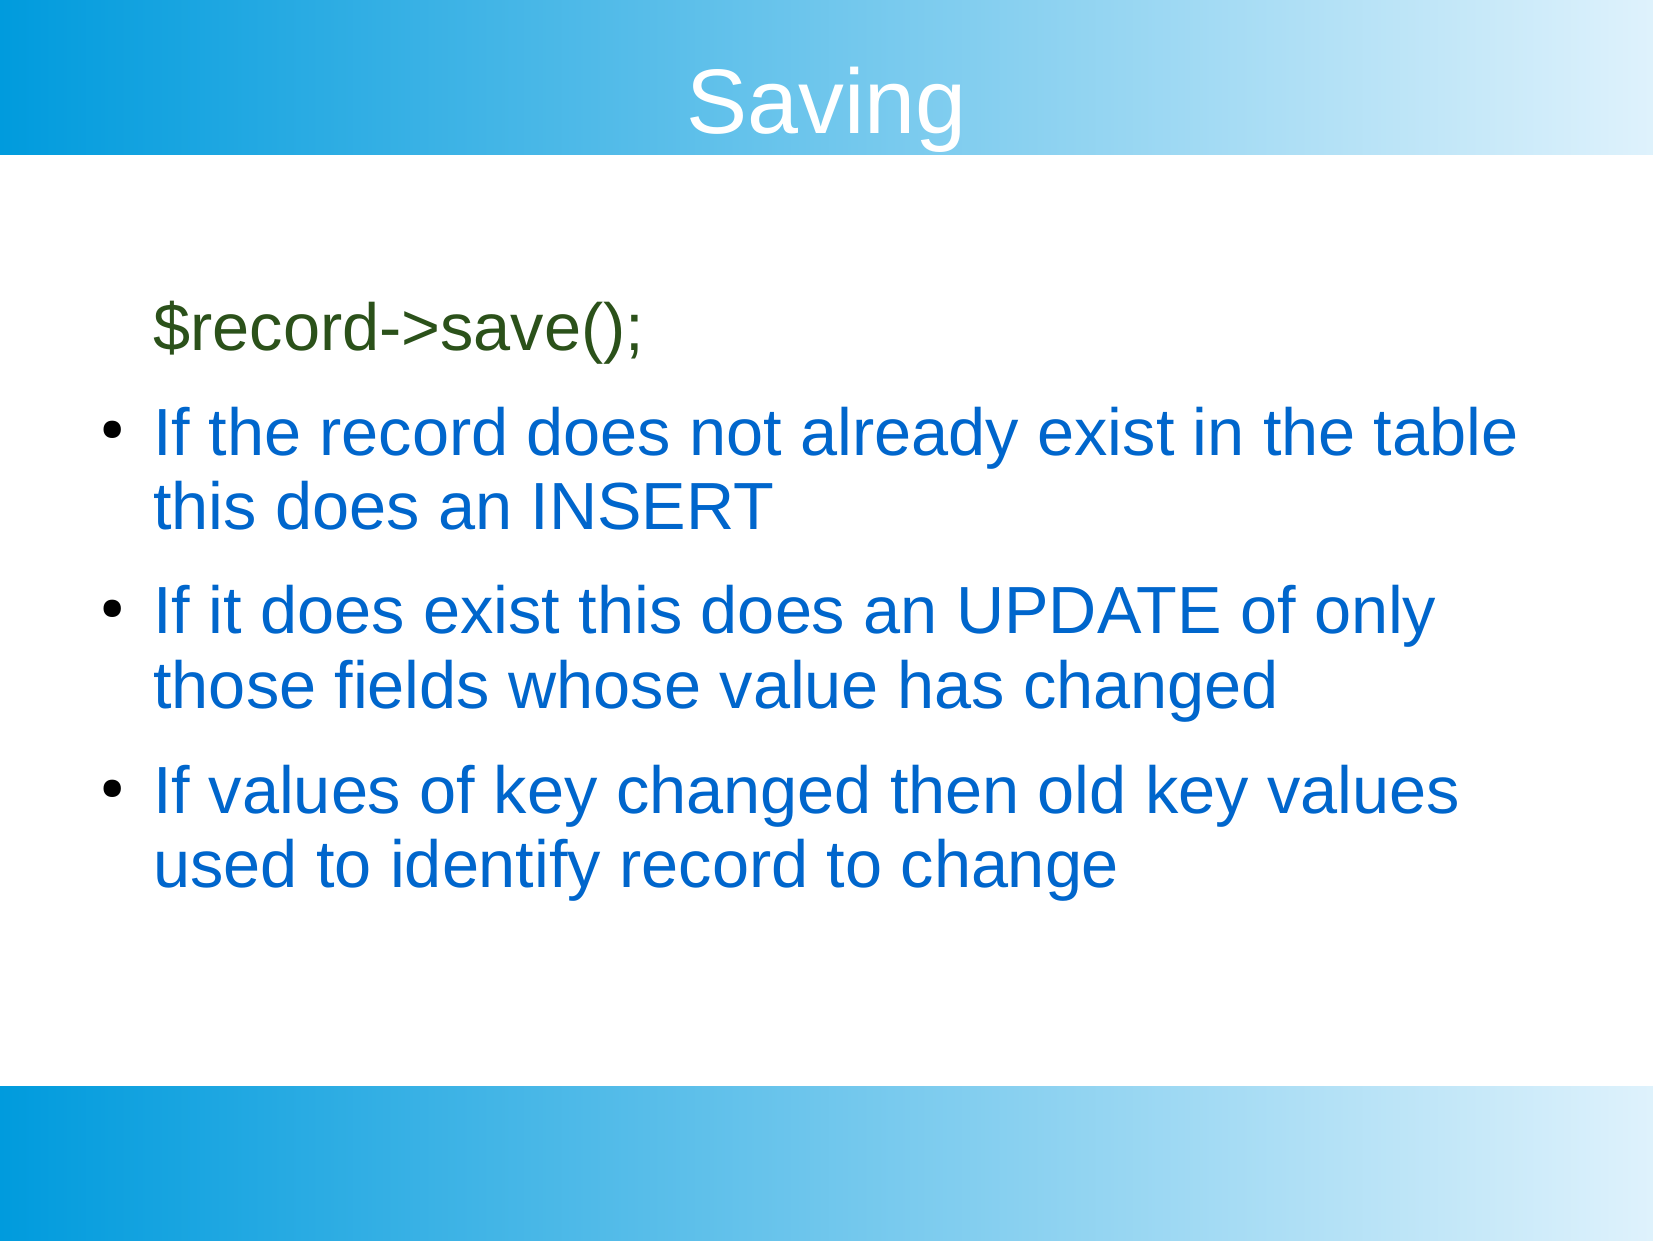

# Saving
$record->save();
If the record does not already exist in the table this does an INSERT
If it does exist this does an UPDATE of only those fields whose value has changed
If values of key changed then old key values used to identify record to change